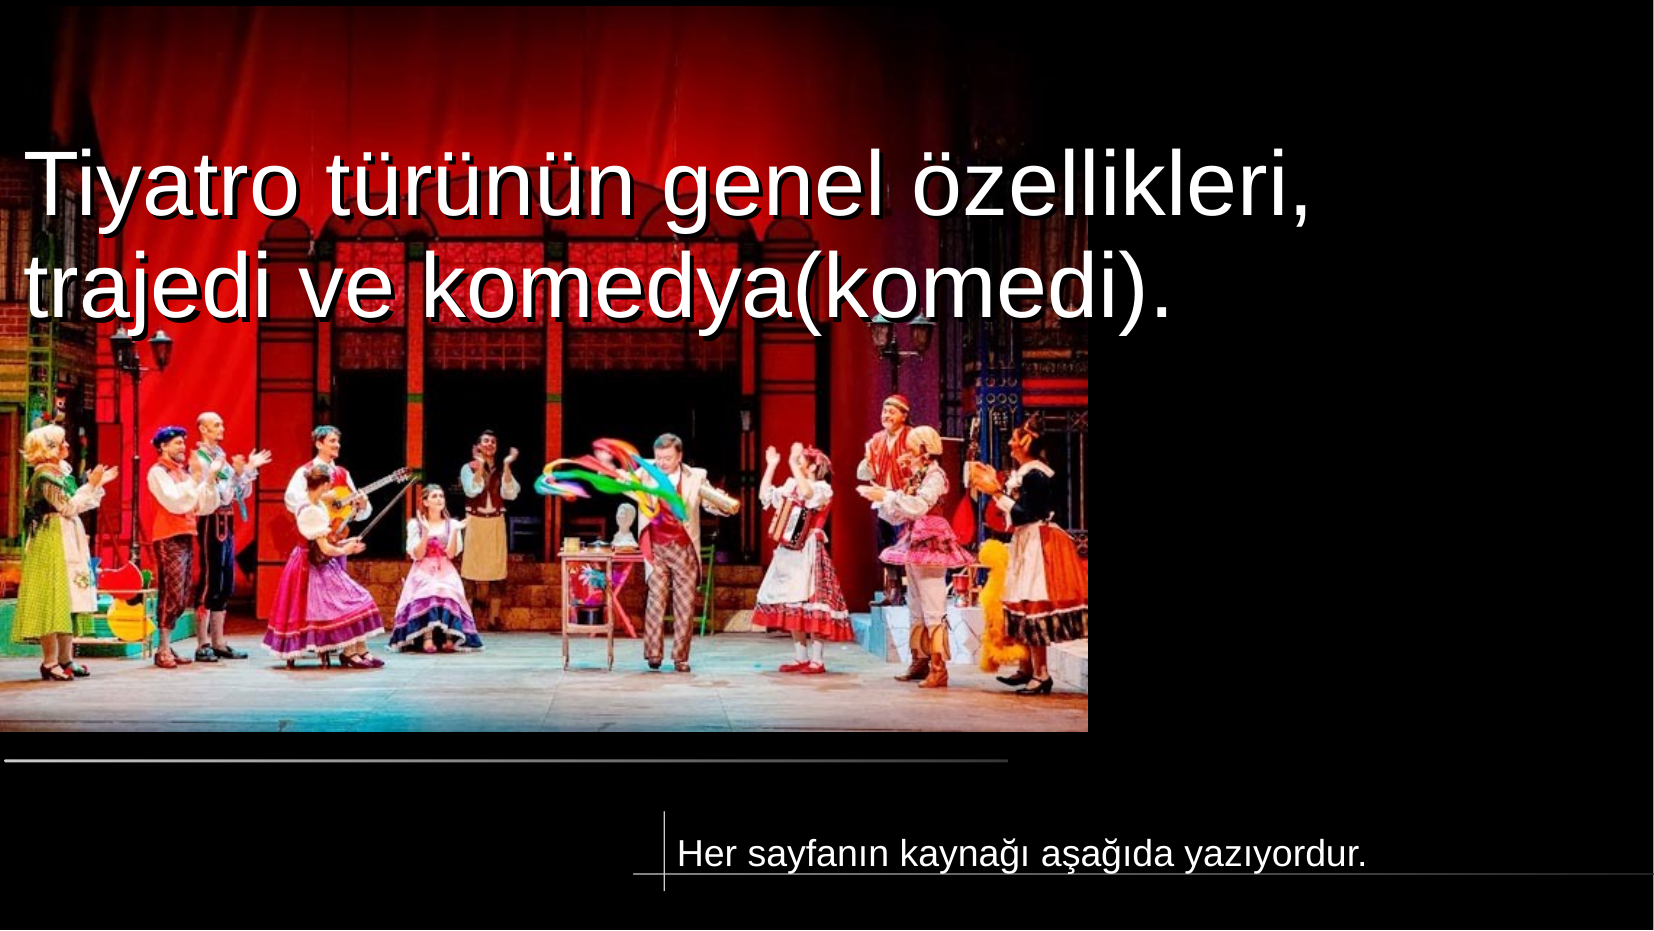

# Tiyatro türünün genel özellikleri, trajedi ve komedya(komedi).
Her sayfanın kaynağı aşağıda yazıyordur.